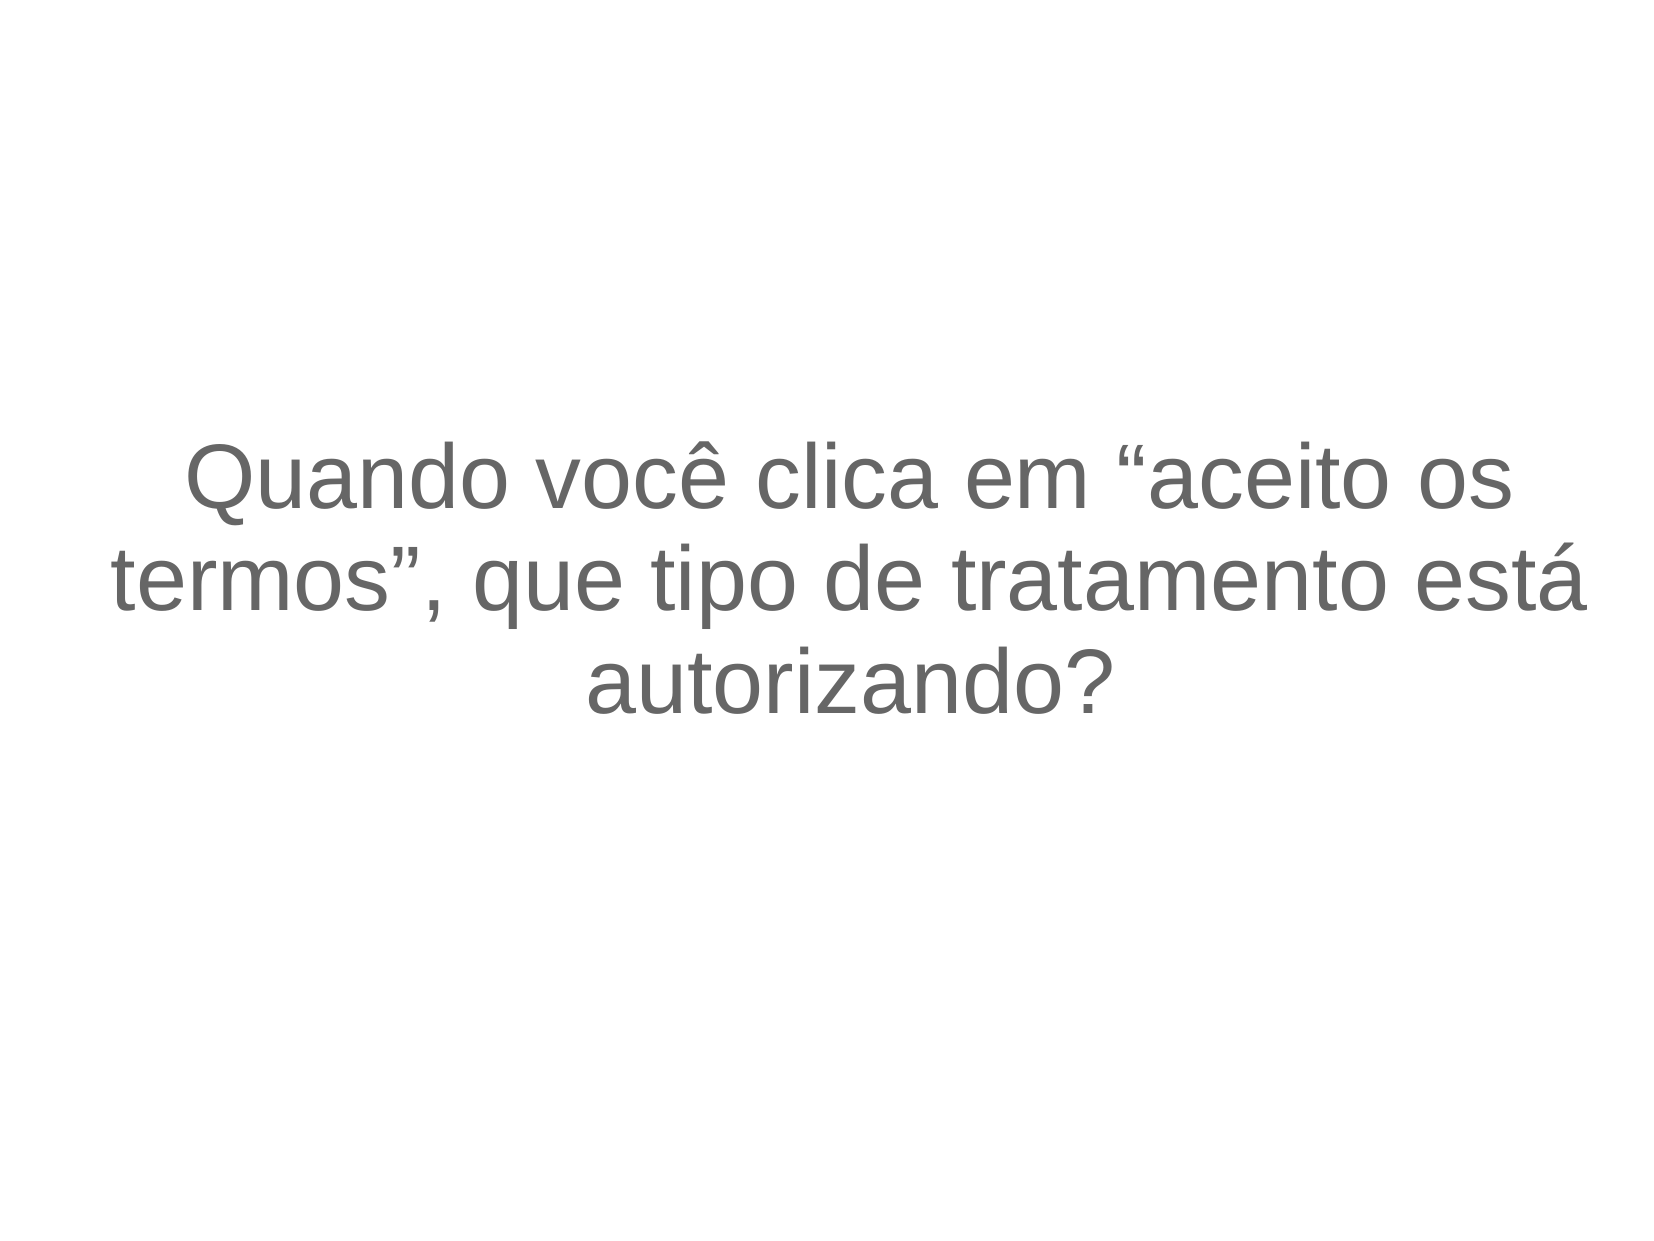

# Quando você clica em “aceito os termos”, que tipo de tratamento está autorizando?